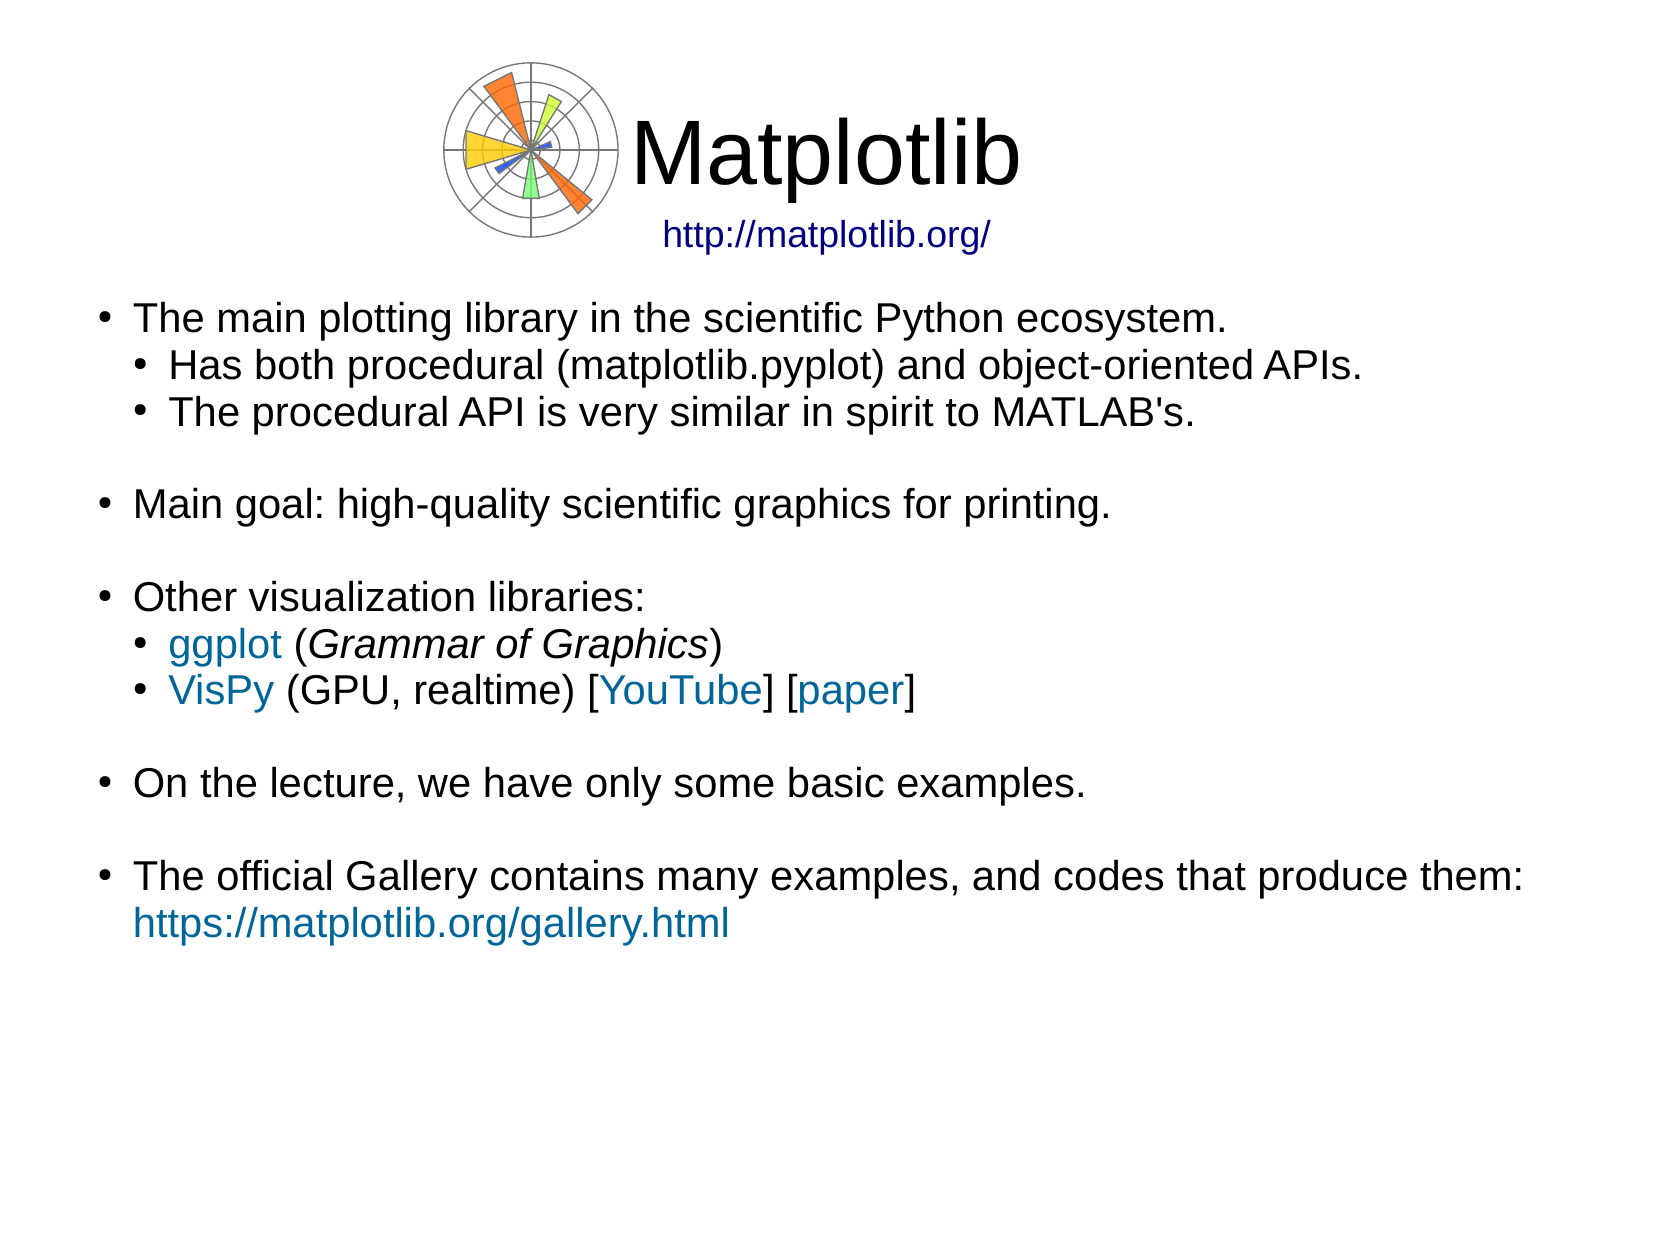

# Matplotlib
http://matplotlib.org/
The main plotting library in the scientific Python ecosystem.
Has both procedural (matplotlib.pyplot) and object-oriented APIs.
The procedural API is very similar in spirit to MATLAB's.
Main goal: high-quality scientific graphics for printing.
Other visualization libraries:
ggplot (Grammar of Graphics)
VisPy (GPU, realtime) [YouTube] [paper]
On the lecture, we have only some basic examples.
The official Gallery contains many examples, and codes that produce them:
https://matplotlib.org/gallery.html